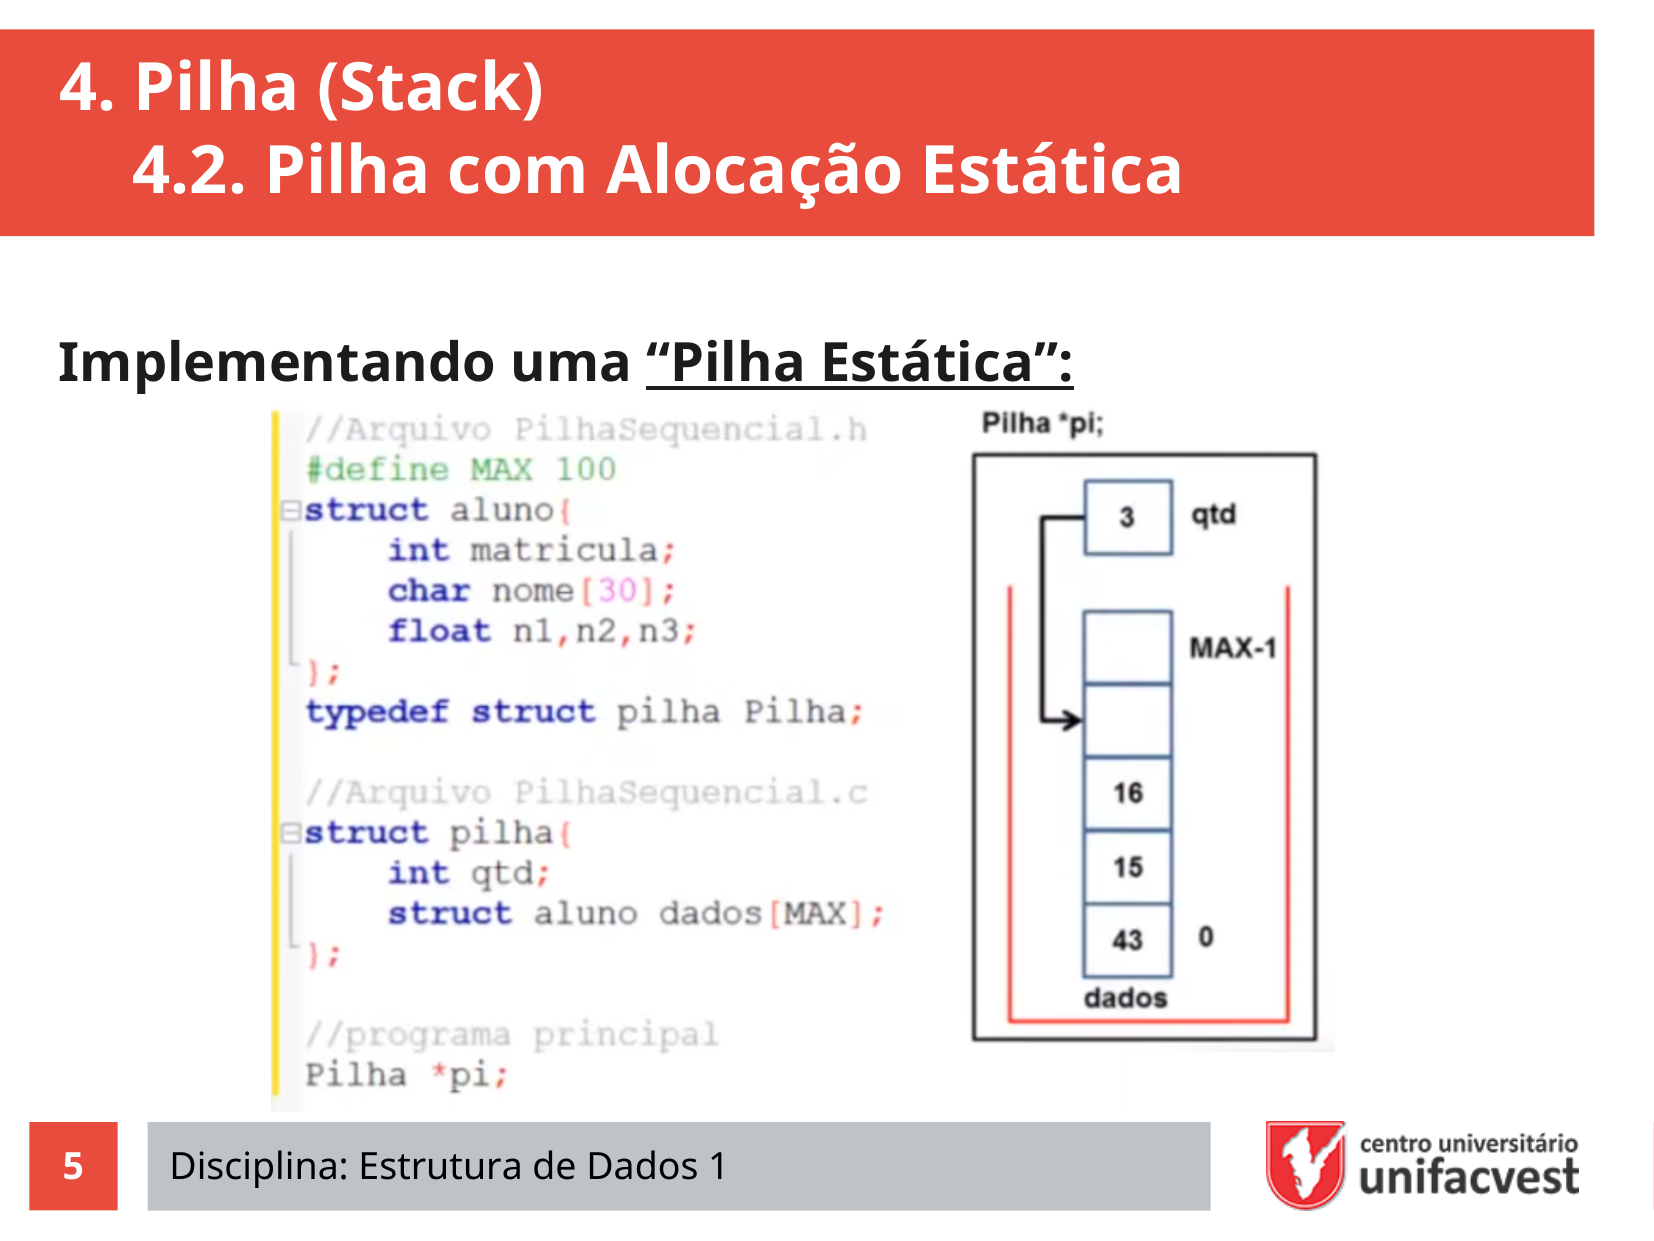

# 4. Pilha (Stack) 4.2. Pilha com Alocação Estática
Implementando uma “Pilha Estática”:
5
Disciplina: Estrutura de Dados 1